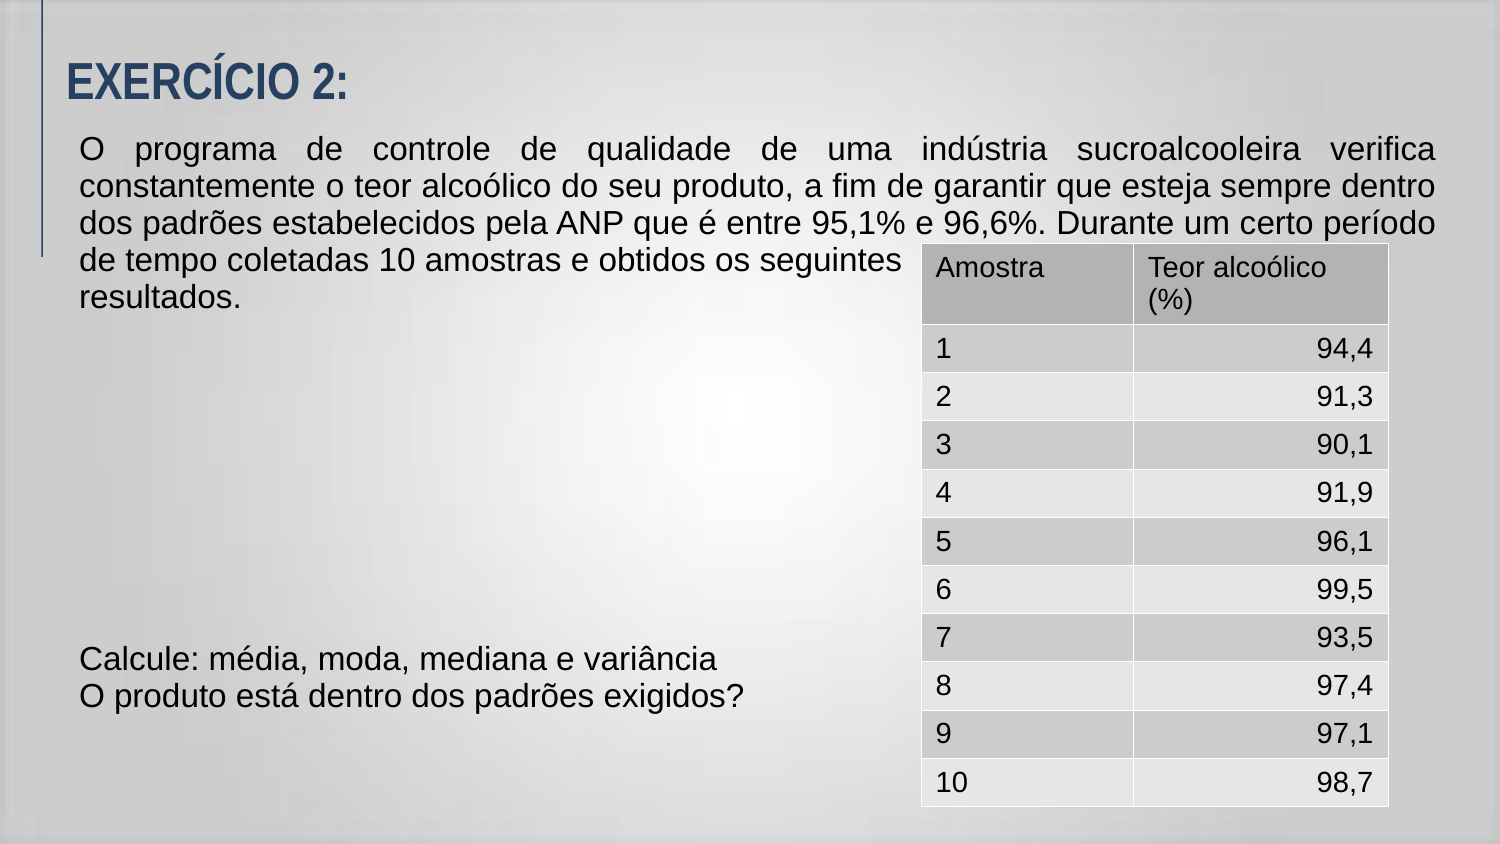

Exercício 2:
O programa de controle de qualidade de uma indústria sucroalcooleira verifica constantemente o teor alcoólico do seu produto, a fim de garantir que esteja sempre dentro dos padrões estabelecidos pela ANP que é entre 95,1% e 96,6%. Durante um certo período de tempo coletadas 10 amostras e obtidos os seguintes
resultados.
Calcule: média, moda, mediana e variância
O produto está dentro dos padrões exigidos?
| Amostra | Teor alcoólico (%) |
| --- | --- |
| 1 | 94,4 |
| 2 | 91,3 |
| 3 | 90,1 |
| 4 | 91,9 |
| 5 | 96,1 |
| 6 | 99,5 |
| 7 | 93,5 |
| 8 | 97,4 |
| 9 | 97,1 |
| 10 | 98,7 |